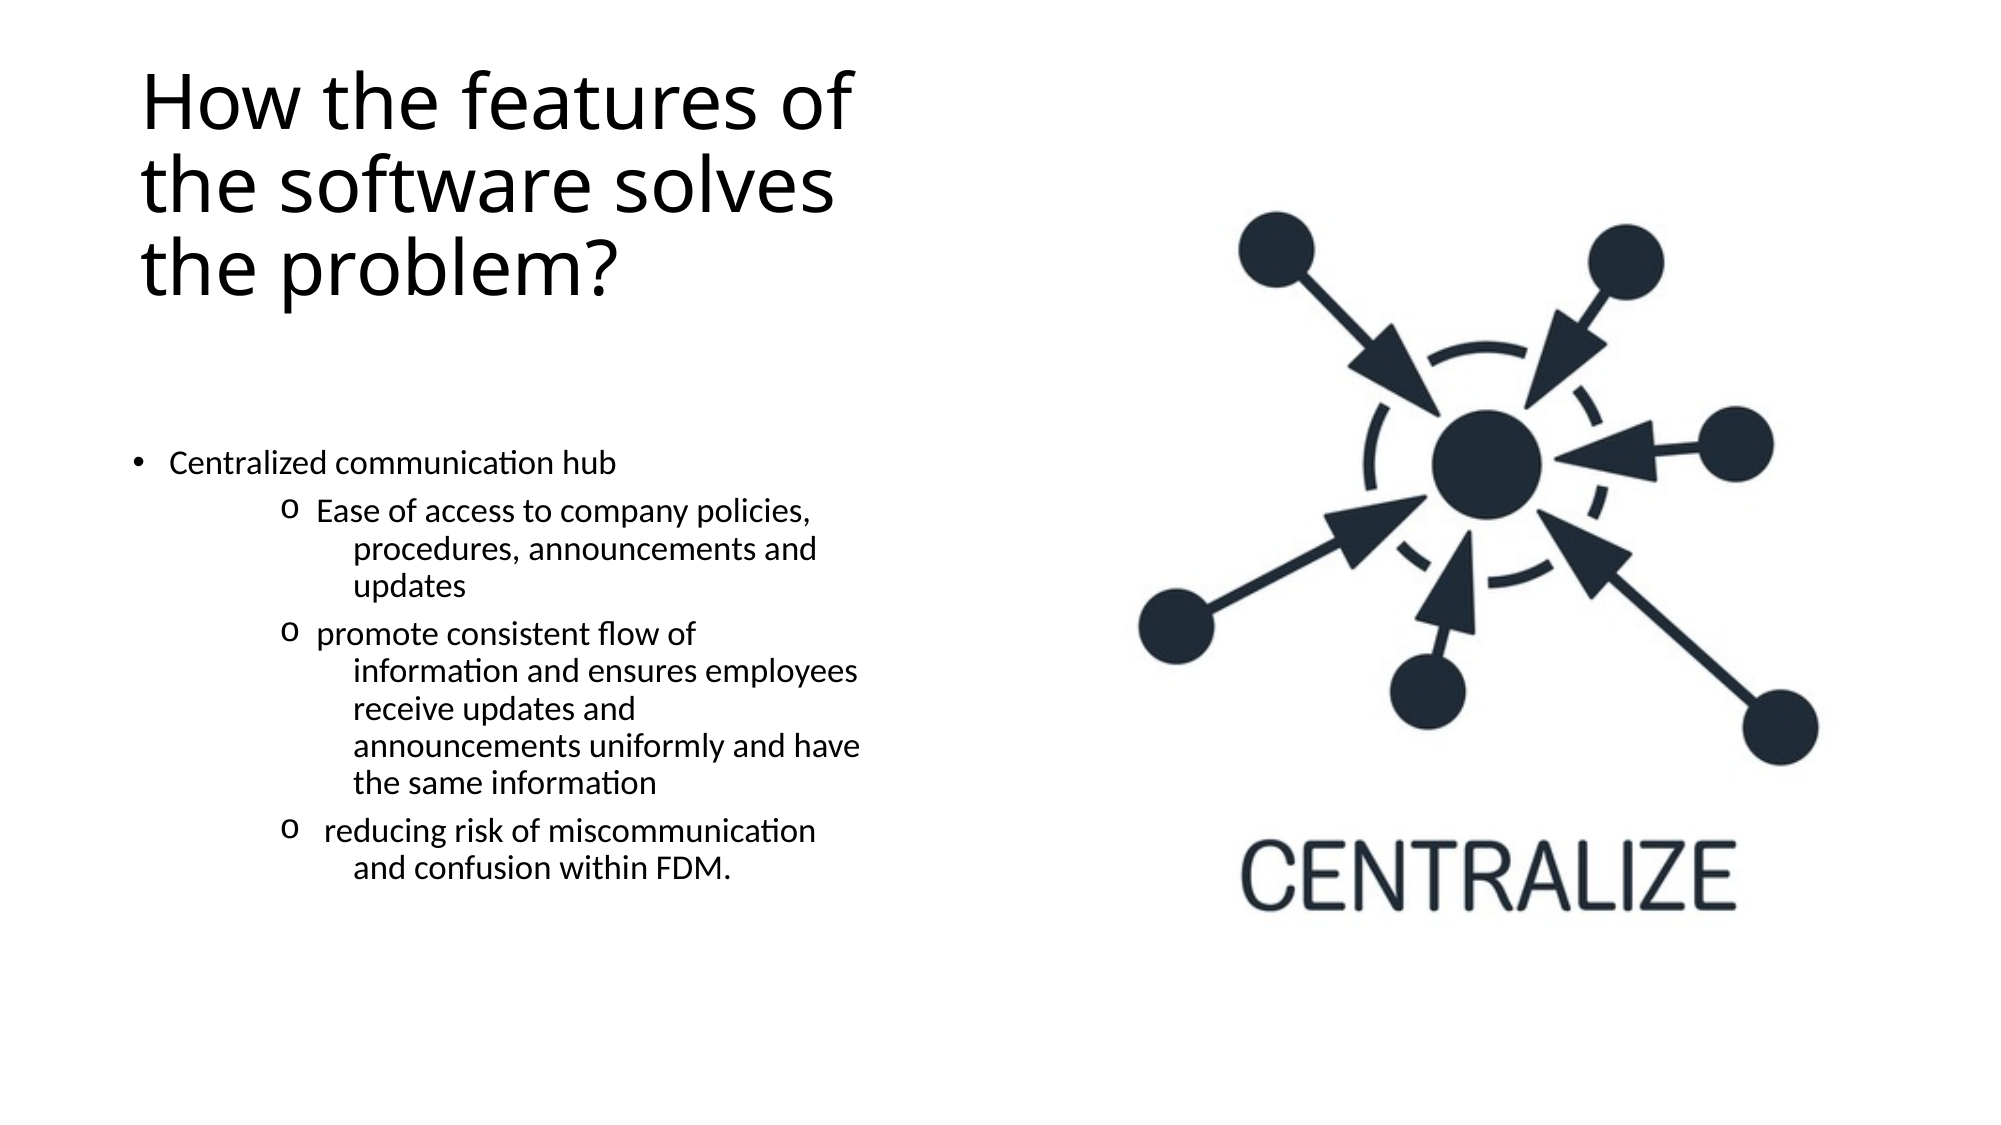

# How the features of the software solves the problem?
Centralized communication hub
Ease of access to company policies, procedures, announcements and updates
promote consistent flow of information and ensures employees receive updates and announcements uniformly and have the same information
 reducing risk of miscommunication and confusion within FDM.